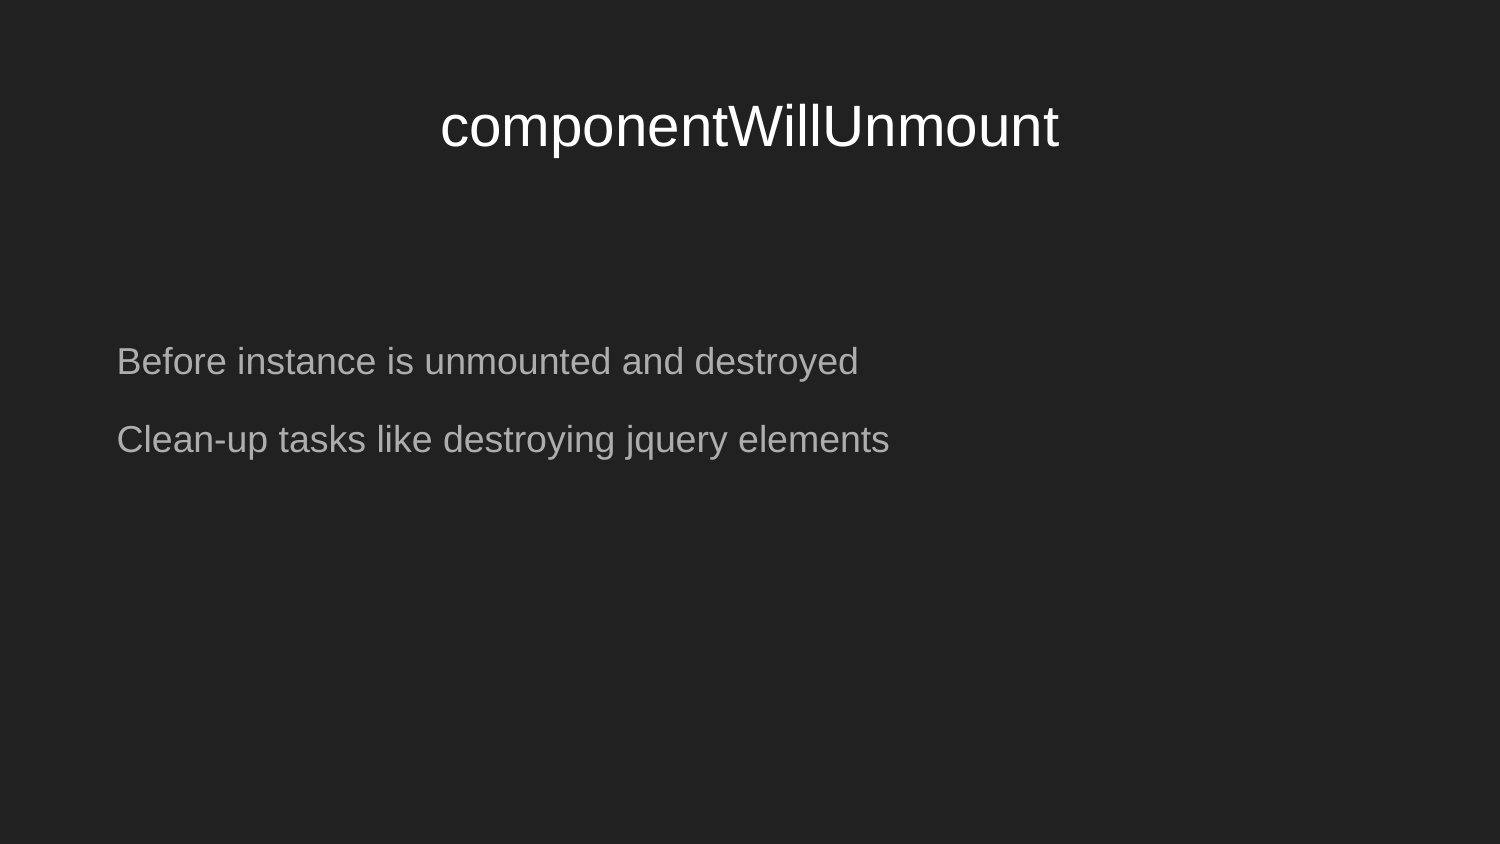

# componentWillUnmount
Before instance is unmounted and destroyed
Clean-up tasks like destroying jquery elements